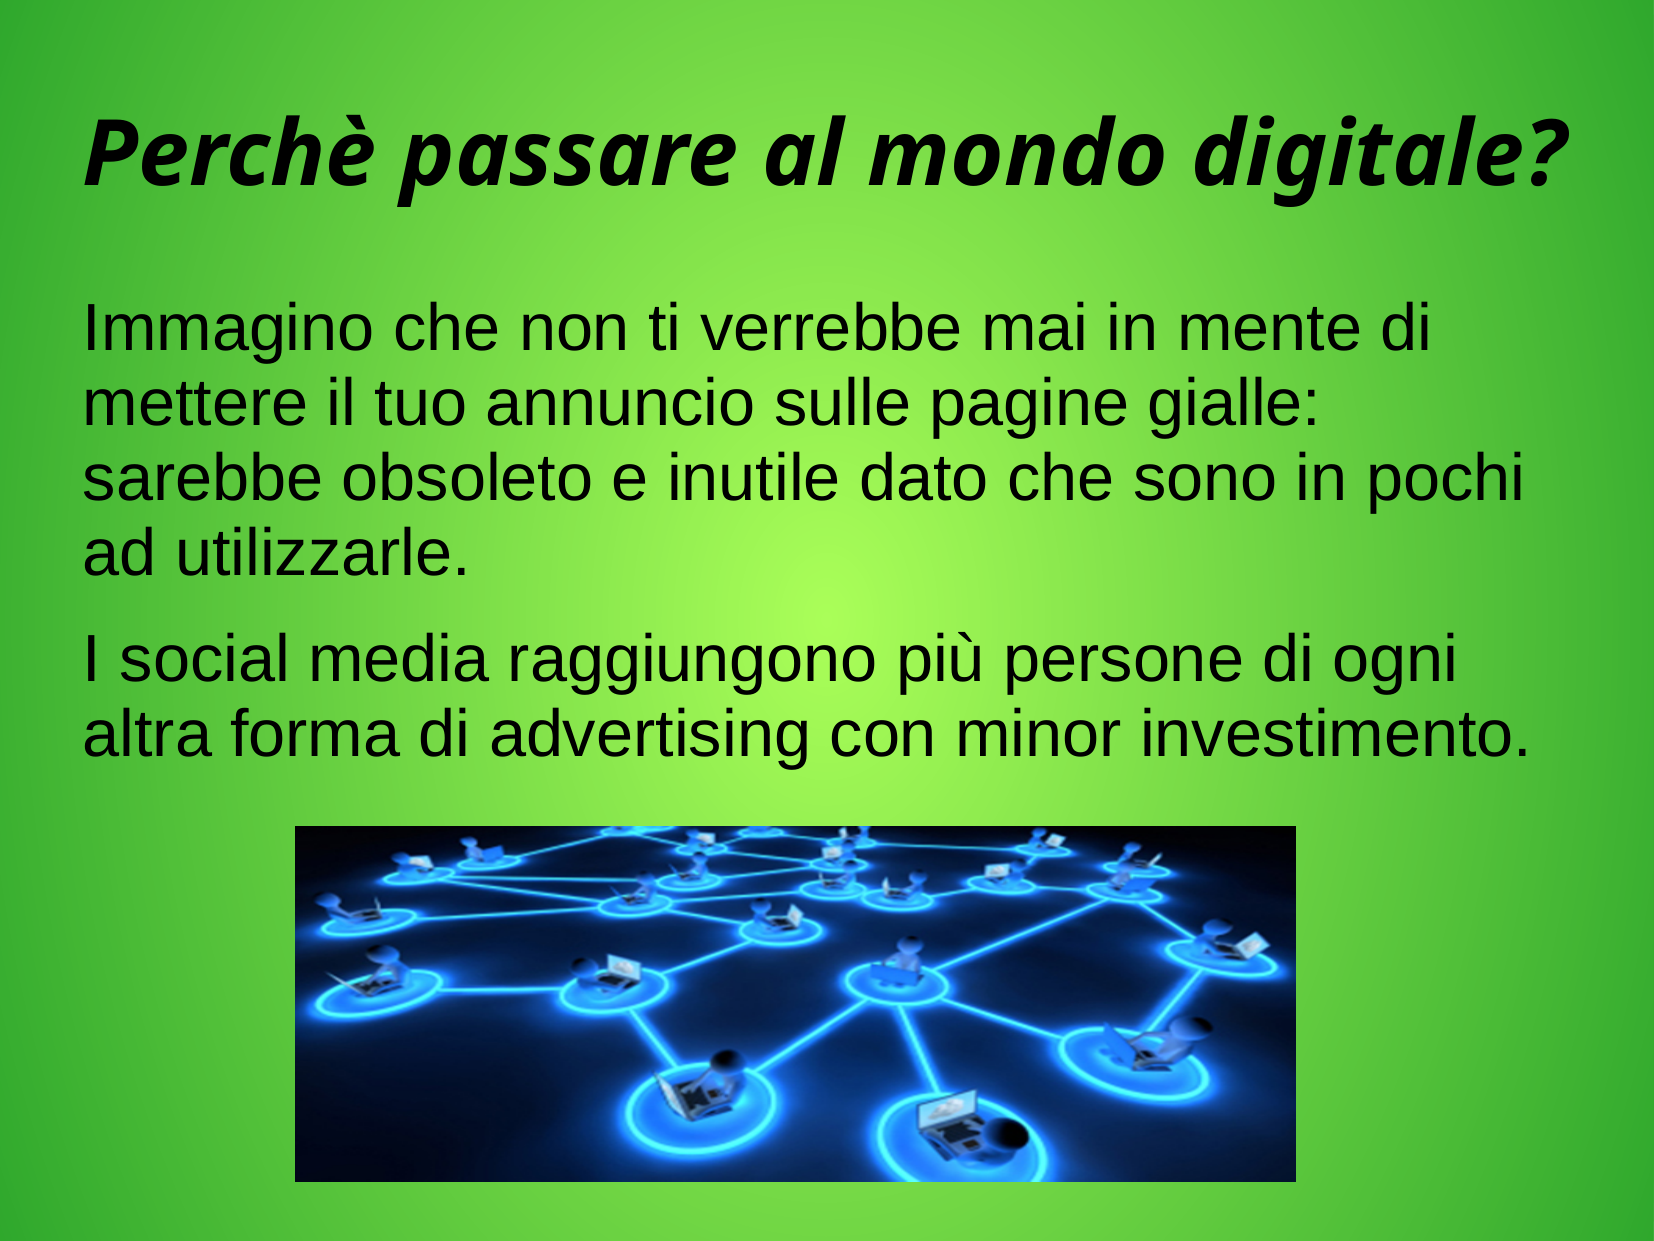

# Perchè passare al mondo digitale?
Immagino che non ti verrebbe mai in mente di mettere il tuo annuncio sulle pagine gialle: sarebbe obsoleto e inutile dato che sono in pochi ad utilizzarle.
I social media raggiungono più persone di ogni altra forma di advertising con minor investimento.